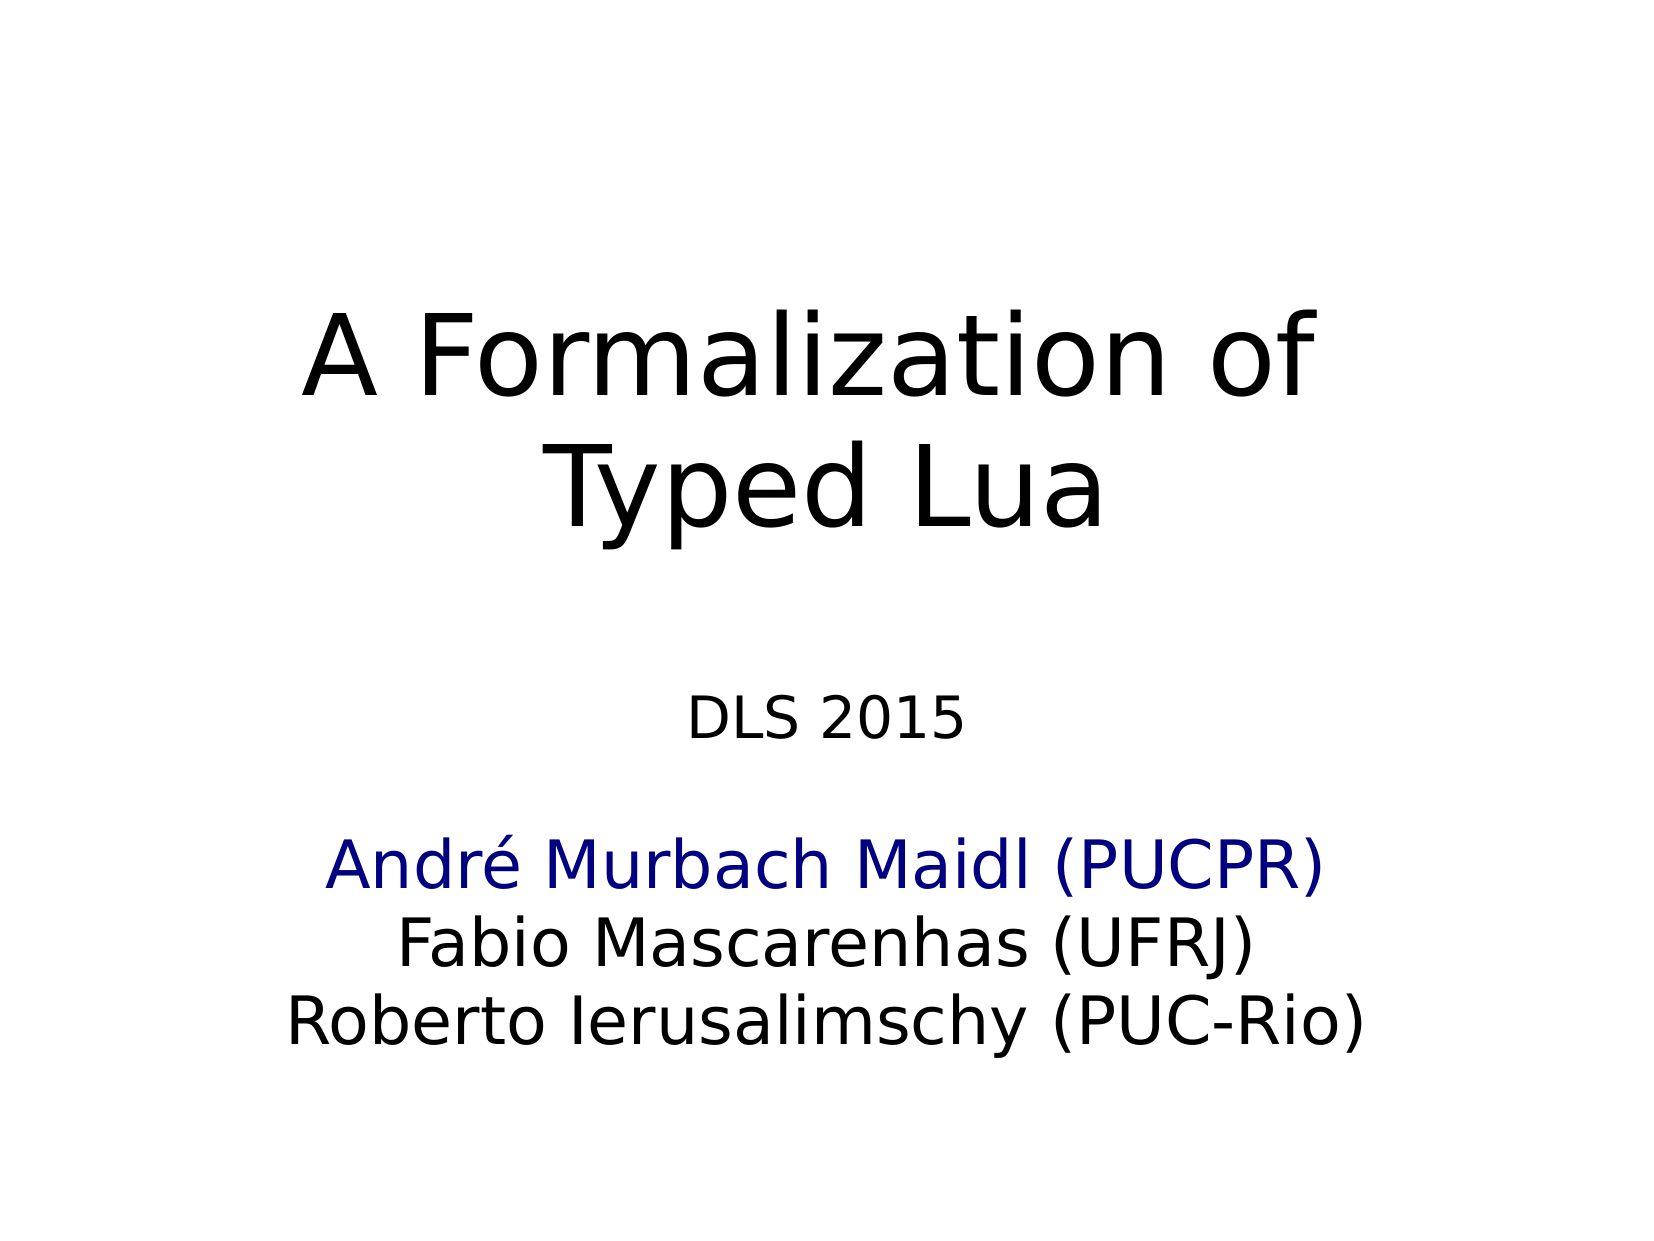

# A Formalization of
Typed Lua
DLS 2015
André Murbach Maidl (PUCPR)
Fabio Mascarenhas (UFRJ)
Roberto Ierusalimschy (PUC-Rio)